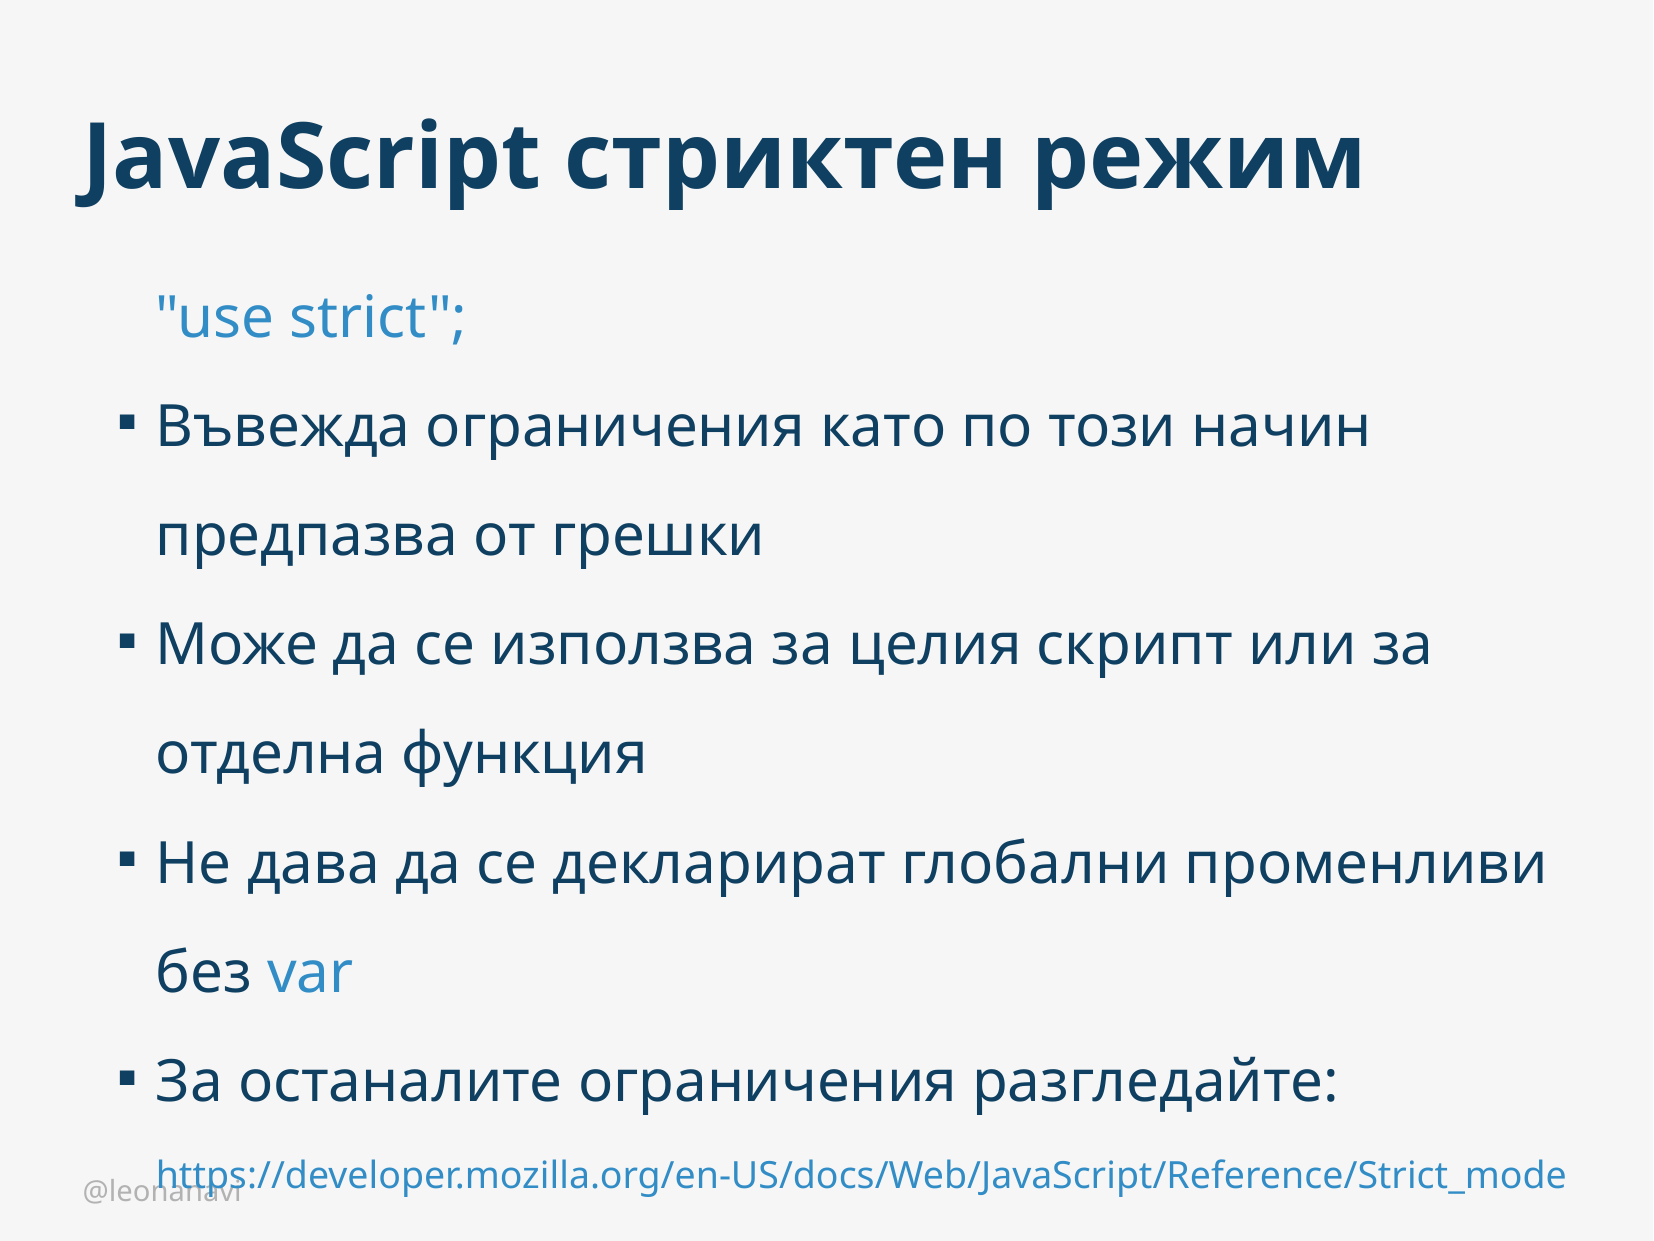

# JavaScript стриктен режим
"use strict";
Въвежда ограничения като по този начин
предпазва от грешки
Може да се използва за целия скрипт или за
отделна функция
Не дава да се декларират глобални променливи
без var
За останалите ограничения разгледайте:
https://developer.mozilla.org/en-US/docs/Web/JavaScript/Reference/Strict_mode